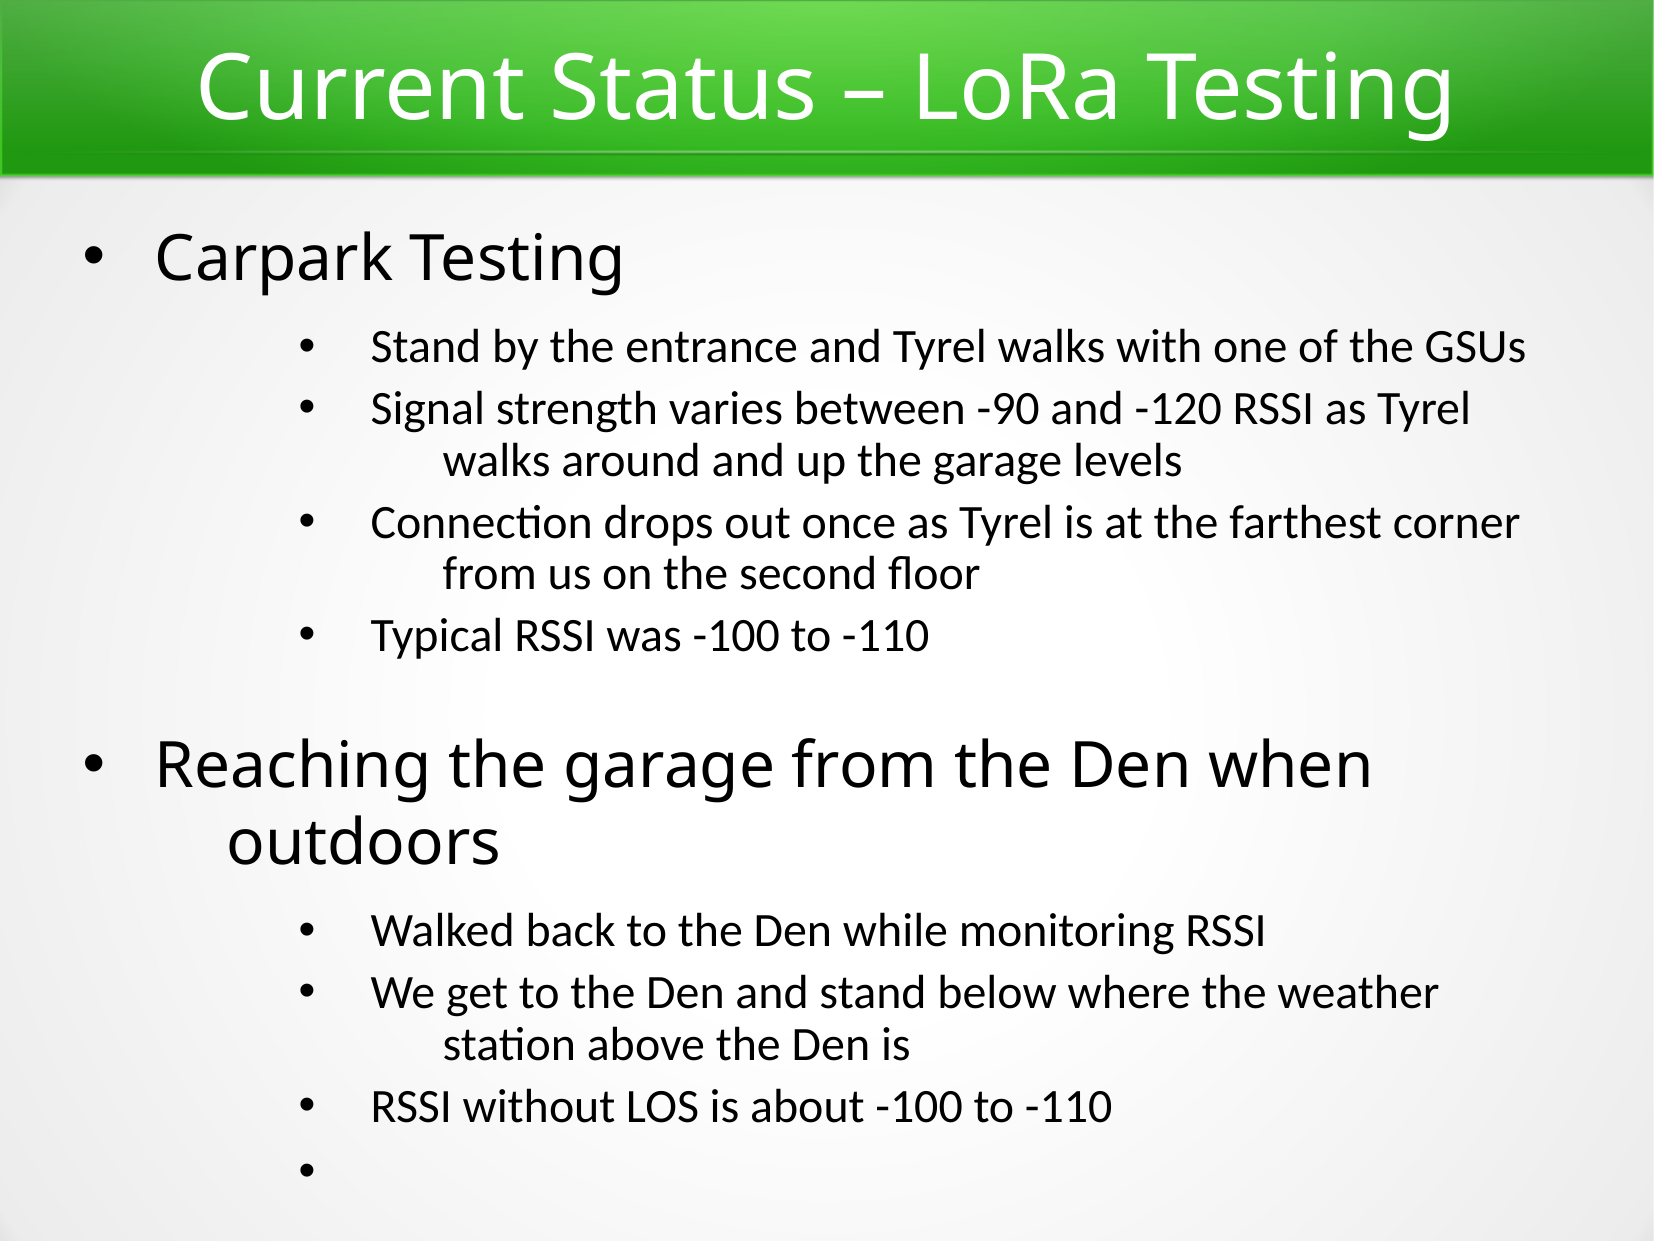

# Current Status – LoRa Testing
Carpark Testing
Stand by the entrance and Tyrel walks with one of the GSUs
Signal strength varies between -90 and -120 RSSI as Tyrel walks around and up the garage levels
Connection drops out once as Tyrel is at the farthest corner from us on the second floor
Typical RSSI was -100 to -110
Reaching the garage from the Den when outdoors
Walked back to the Den while monitoring RSSI
We get to the Den and stand below where the weather station above the Den is
RSSI without LOS is about -100 to -110